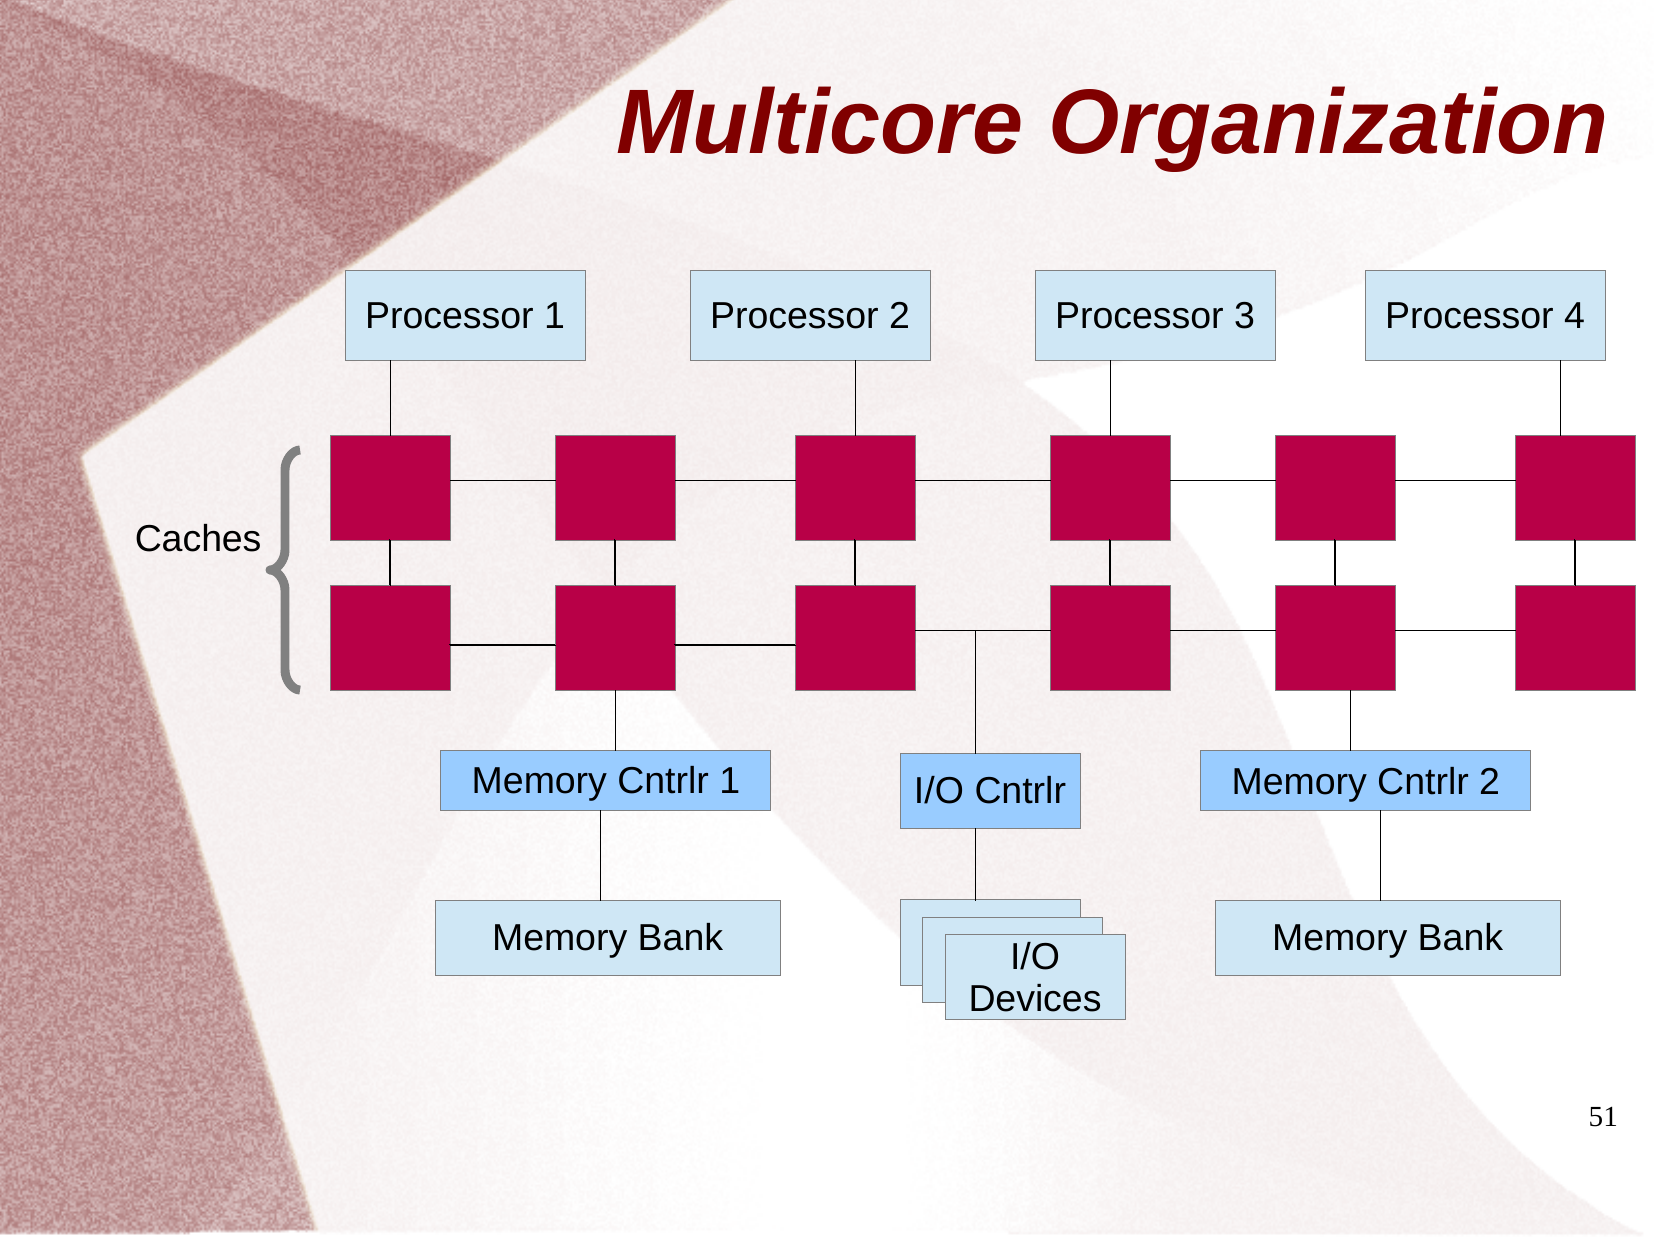

# Multicore Organization
Processor 1
Processor 2
Processor 3
Processor 4
Caches
Memory Cntrlr 1
Memory Cntrlr 2
I/O Cntrlr
Memory Bank
Memory Bank
I/O
Devices
51